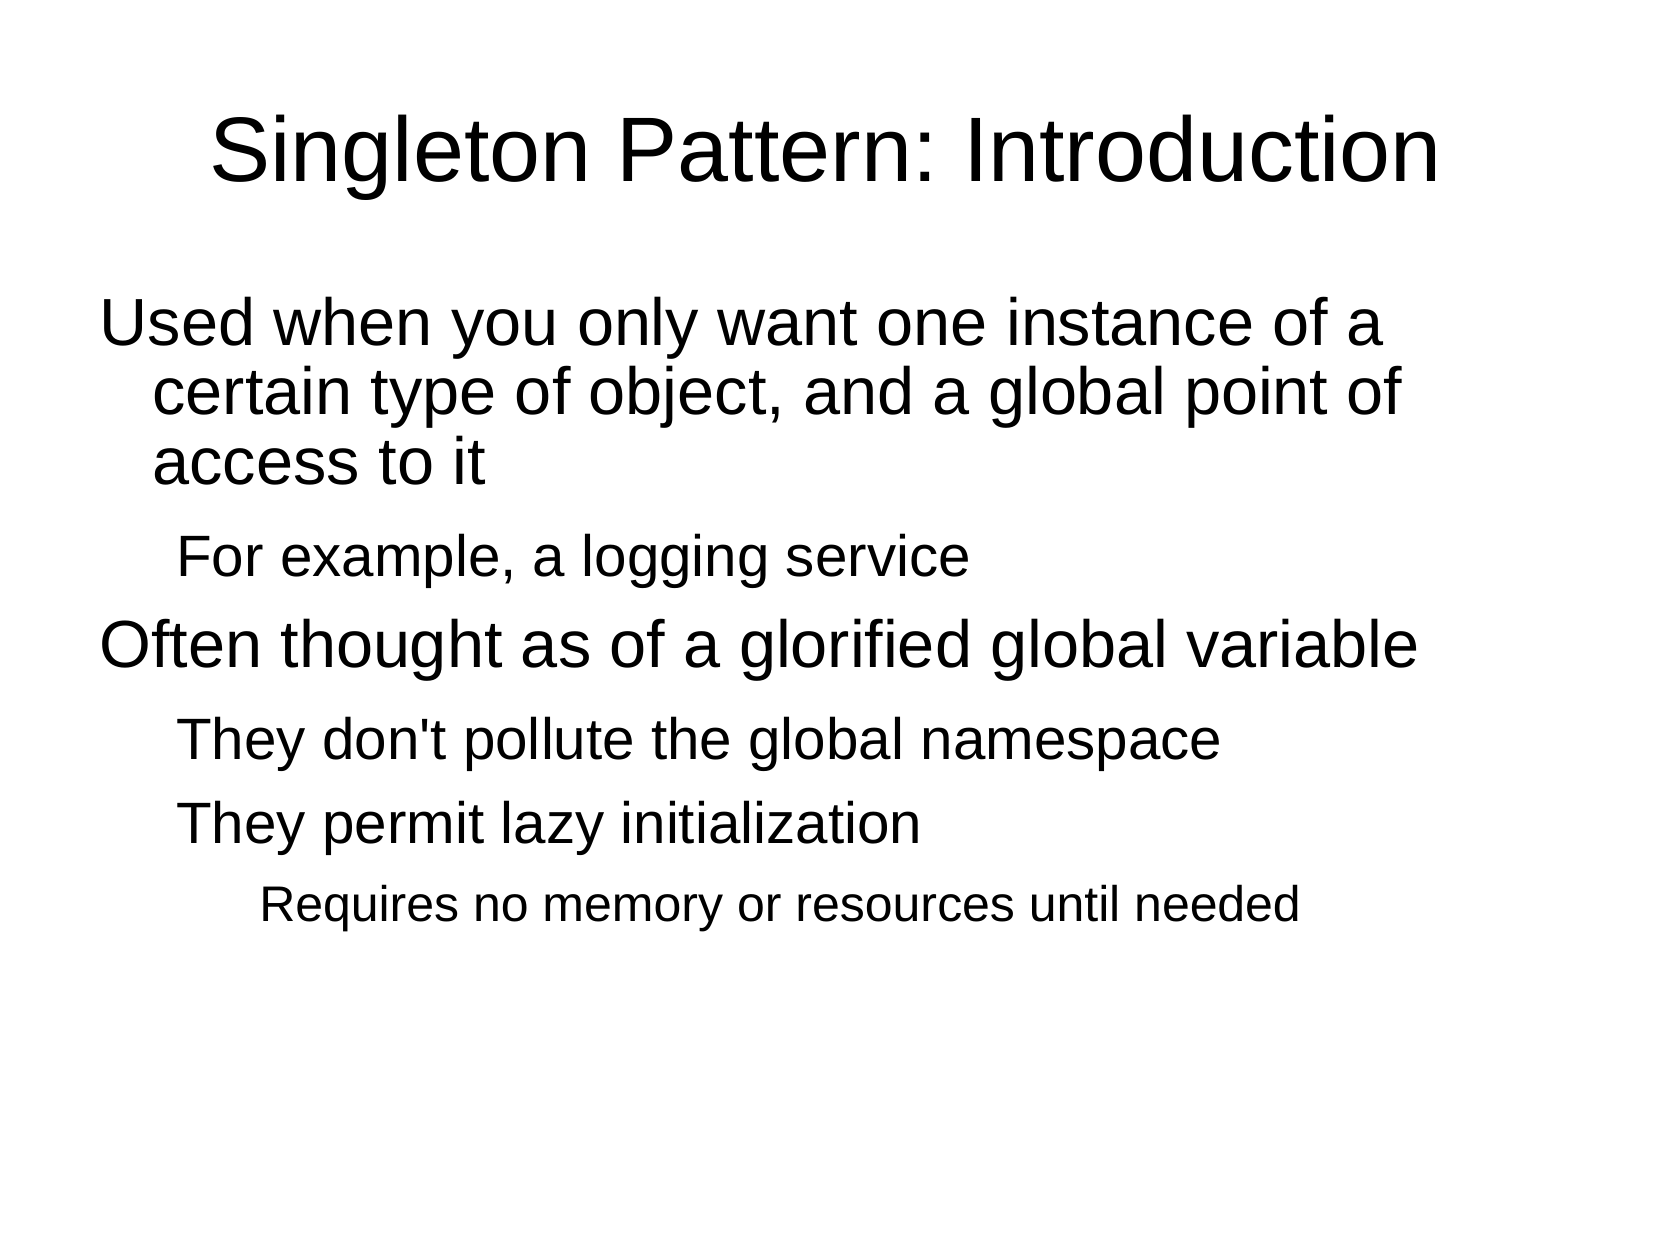

# Singleton Pattern: Introduction
Used when you only want one instance of a certain type of object, and a global point of access to it
For example, a logging service
Often thought as of a glorified global variable
They don't pollute the global namespace
They permit lazy initialization
Requires no memory or resources until needed